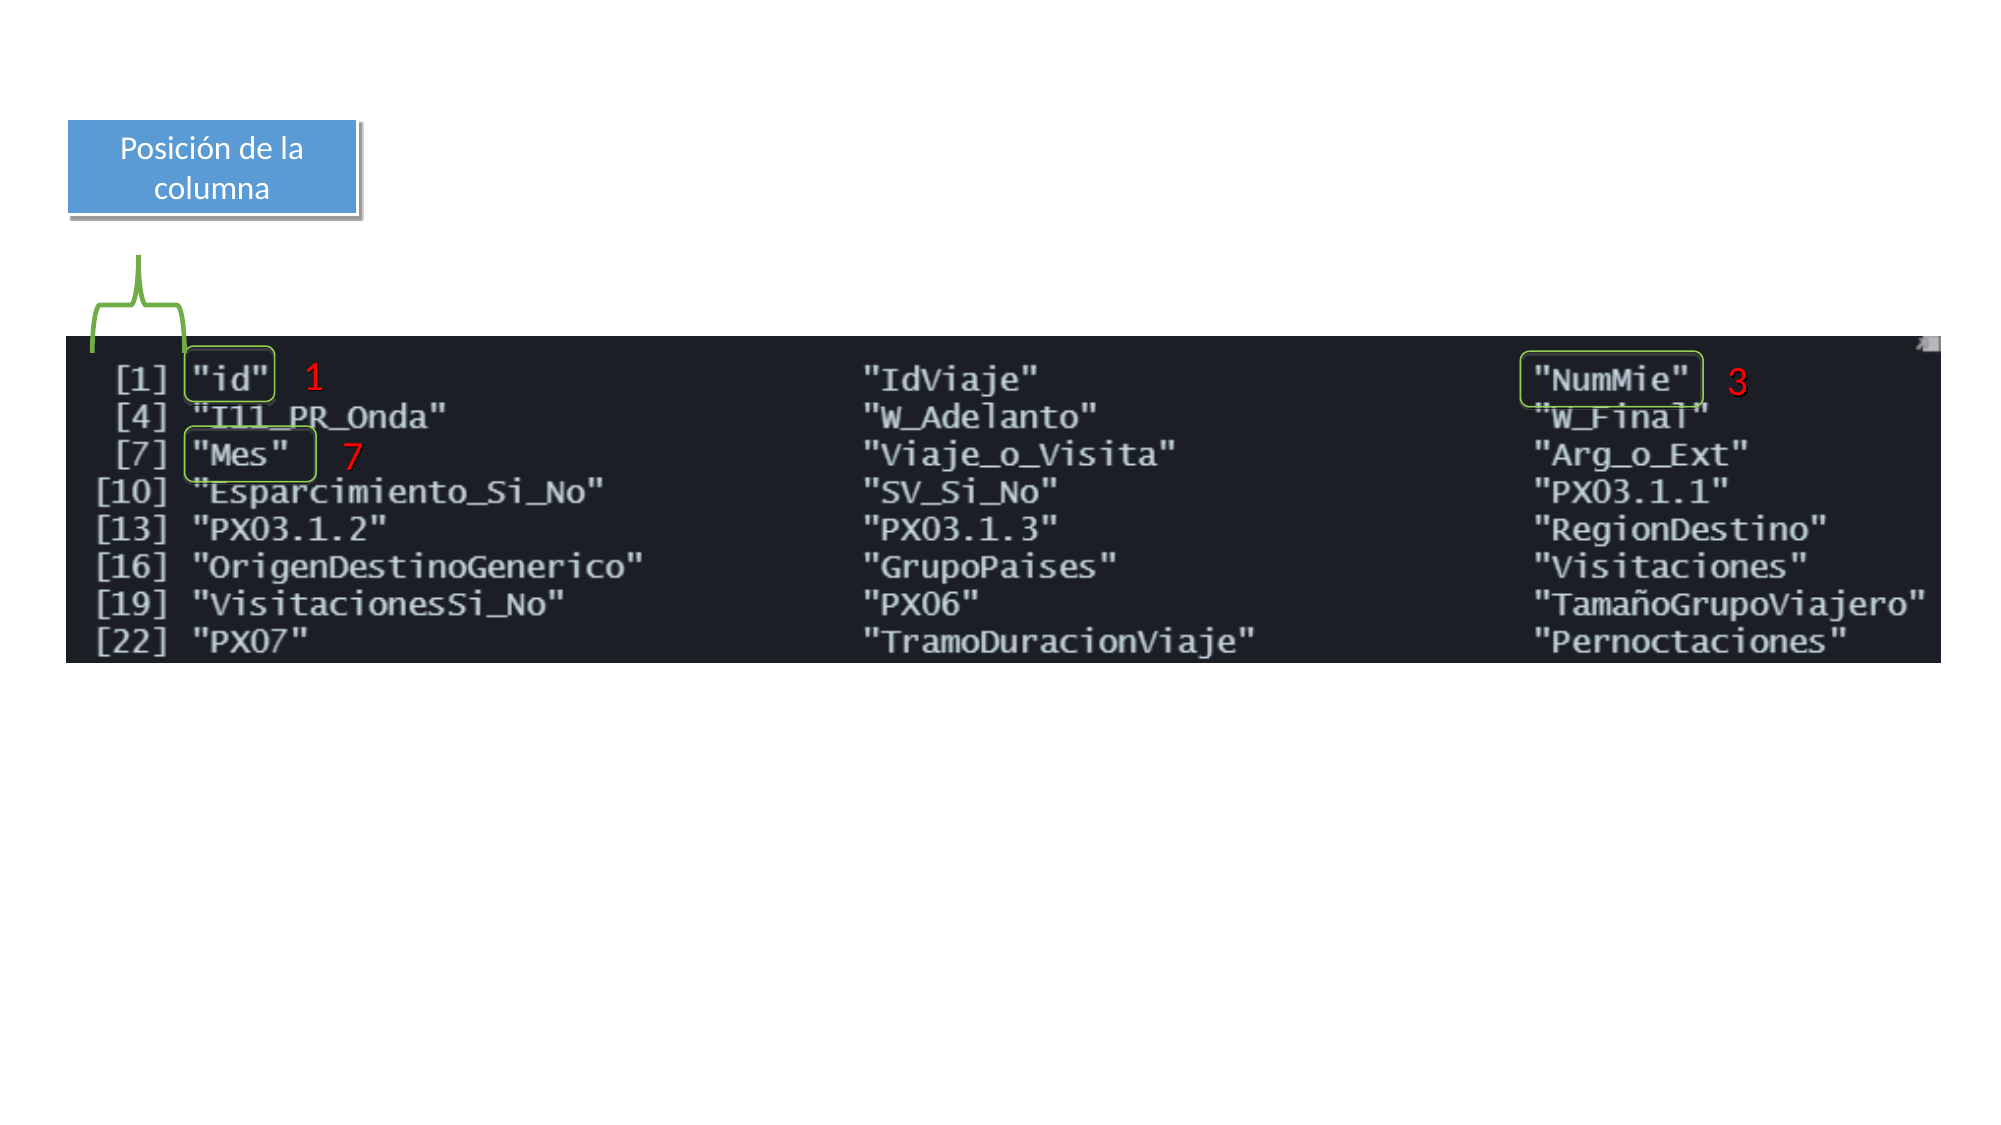

Posición de la columna
1
3
7